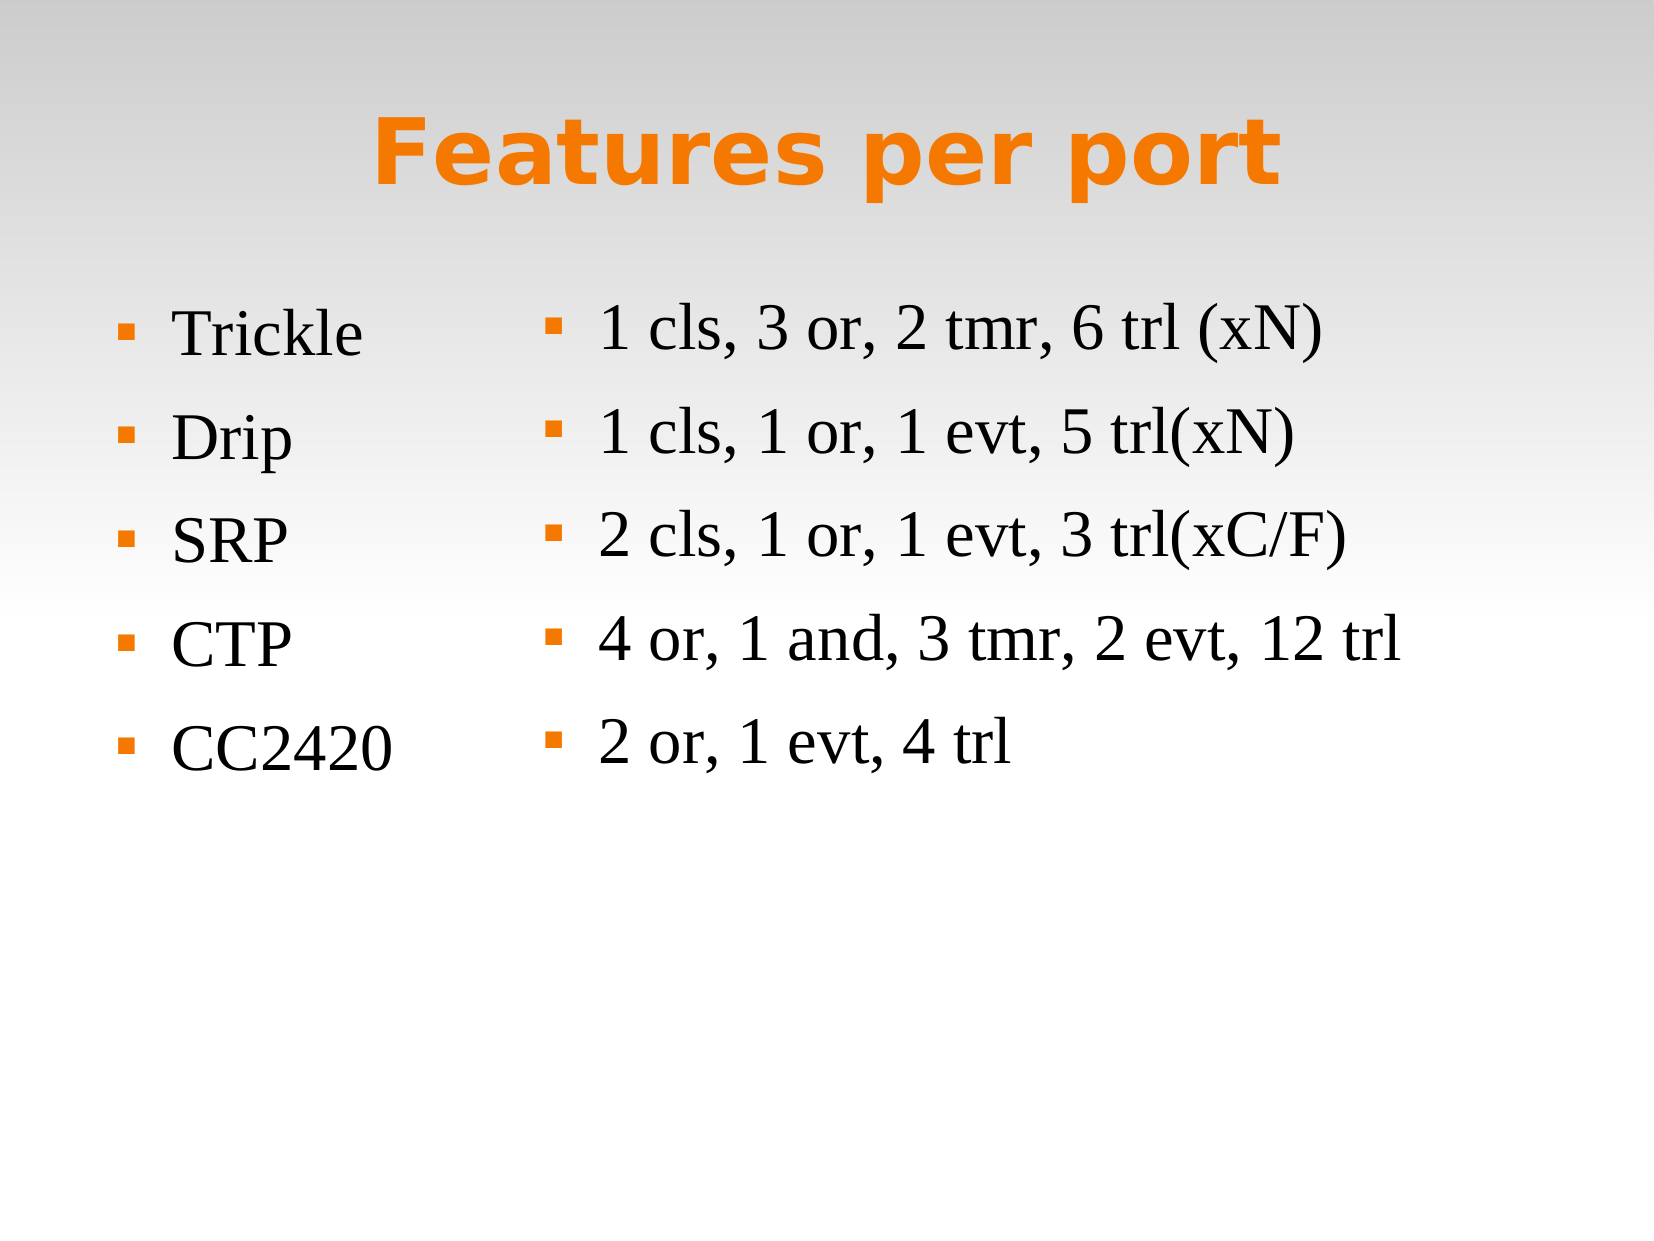

# Features per port
1 cls, 3 or, 2 tmr, 6 trl (xN)
1 cls, 1 or, 1 evt, 5 trl(xN)
2 cls, 1 or, 1 evt, 3 trl(xC/F)
4 or, 1 and, 3 tmr, 2 evt, 12 trl
2 or, 1 evt, 4 trl
Trickle
Drip
SRP
CTP
CC2420